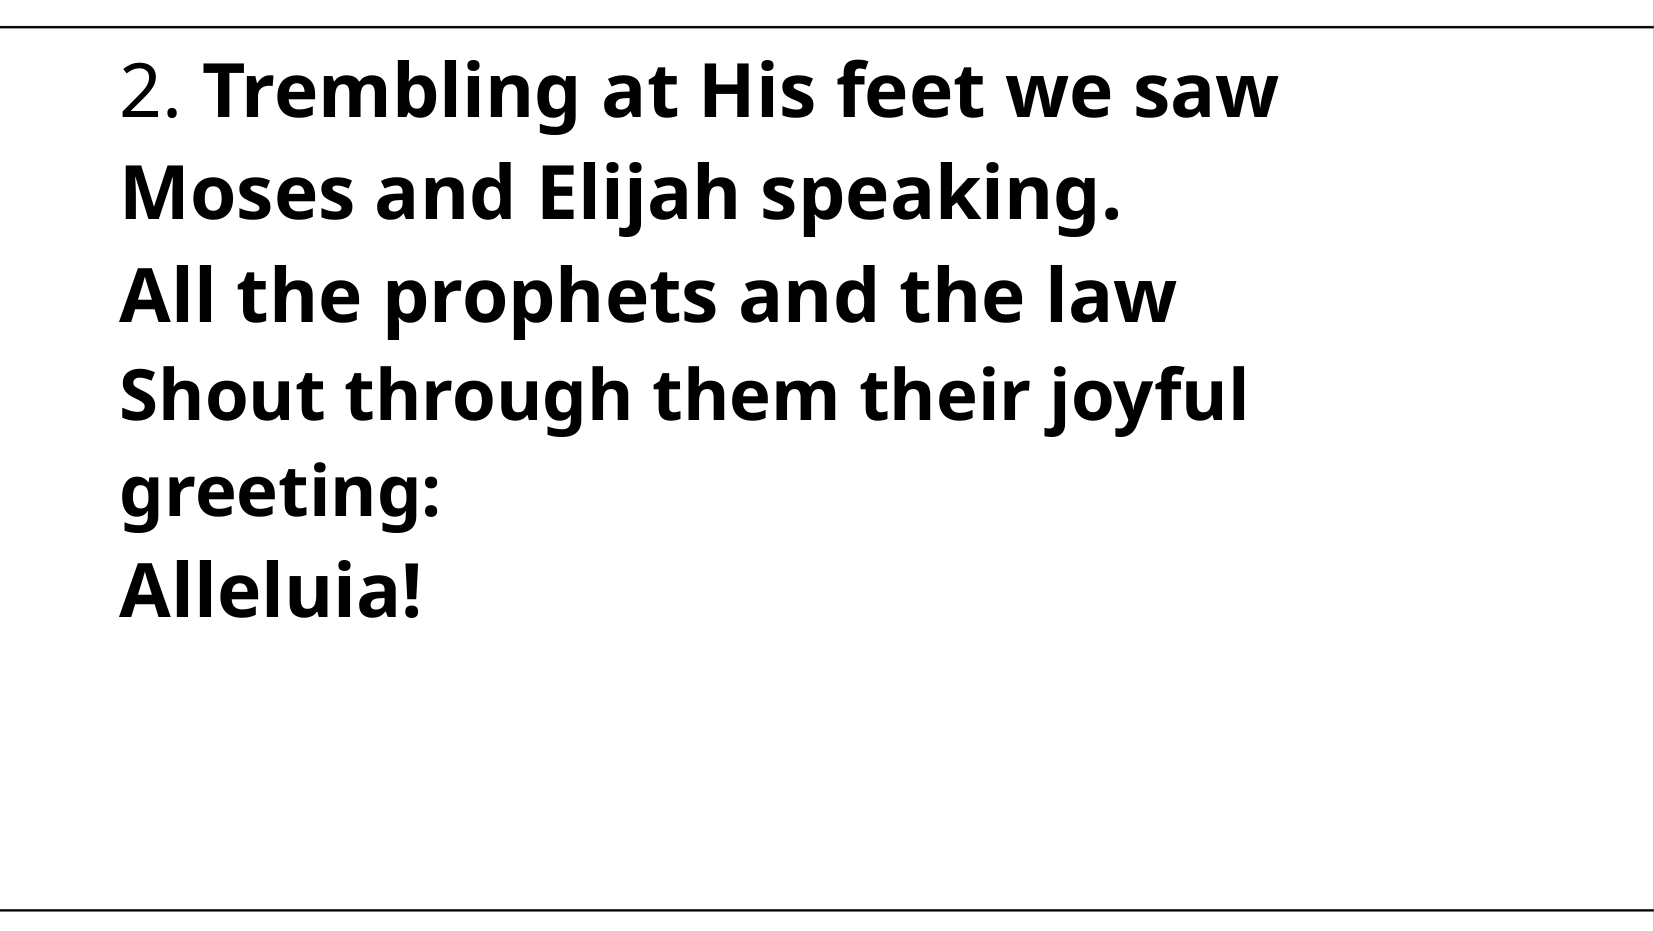

2. Trembling at His feet we saw
Moses and Elijah speaking.
All the prophets and the law
Shout through them their joyful greeting:
Alleluia!